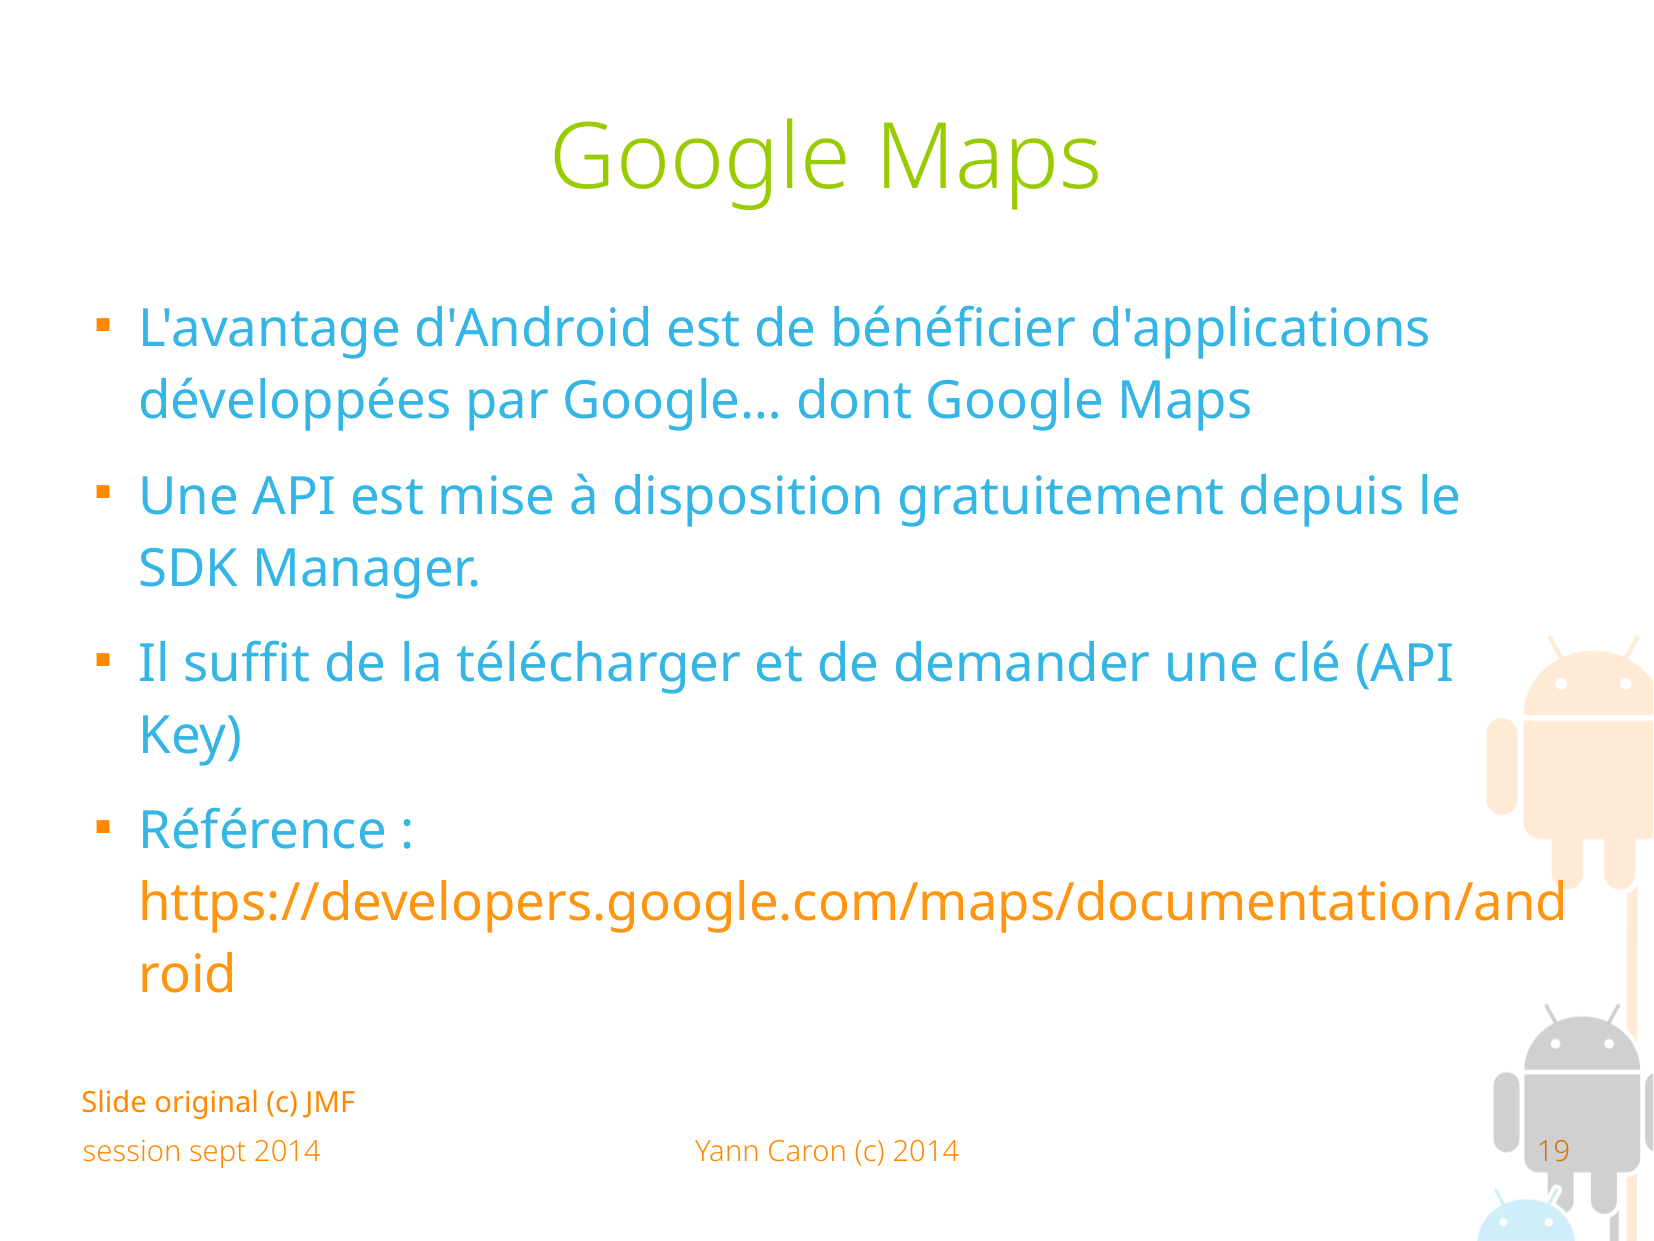

# Google Maps
L'avantage d'Android est de bénéficier d'applications développées par Google… dont Google Maps
Une API est mise à disposition gratuitement depuis le SDK Manager.
Il suffit de la télécharger et de demander une clé (API Key)
Référence : https://developers.google.com/maps/documentation/android
Slide original (c) JMF
session sept 2014
Yann Caron (c) 2014
19